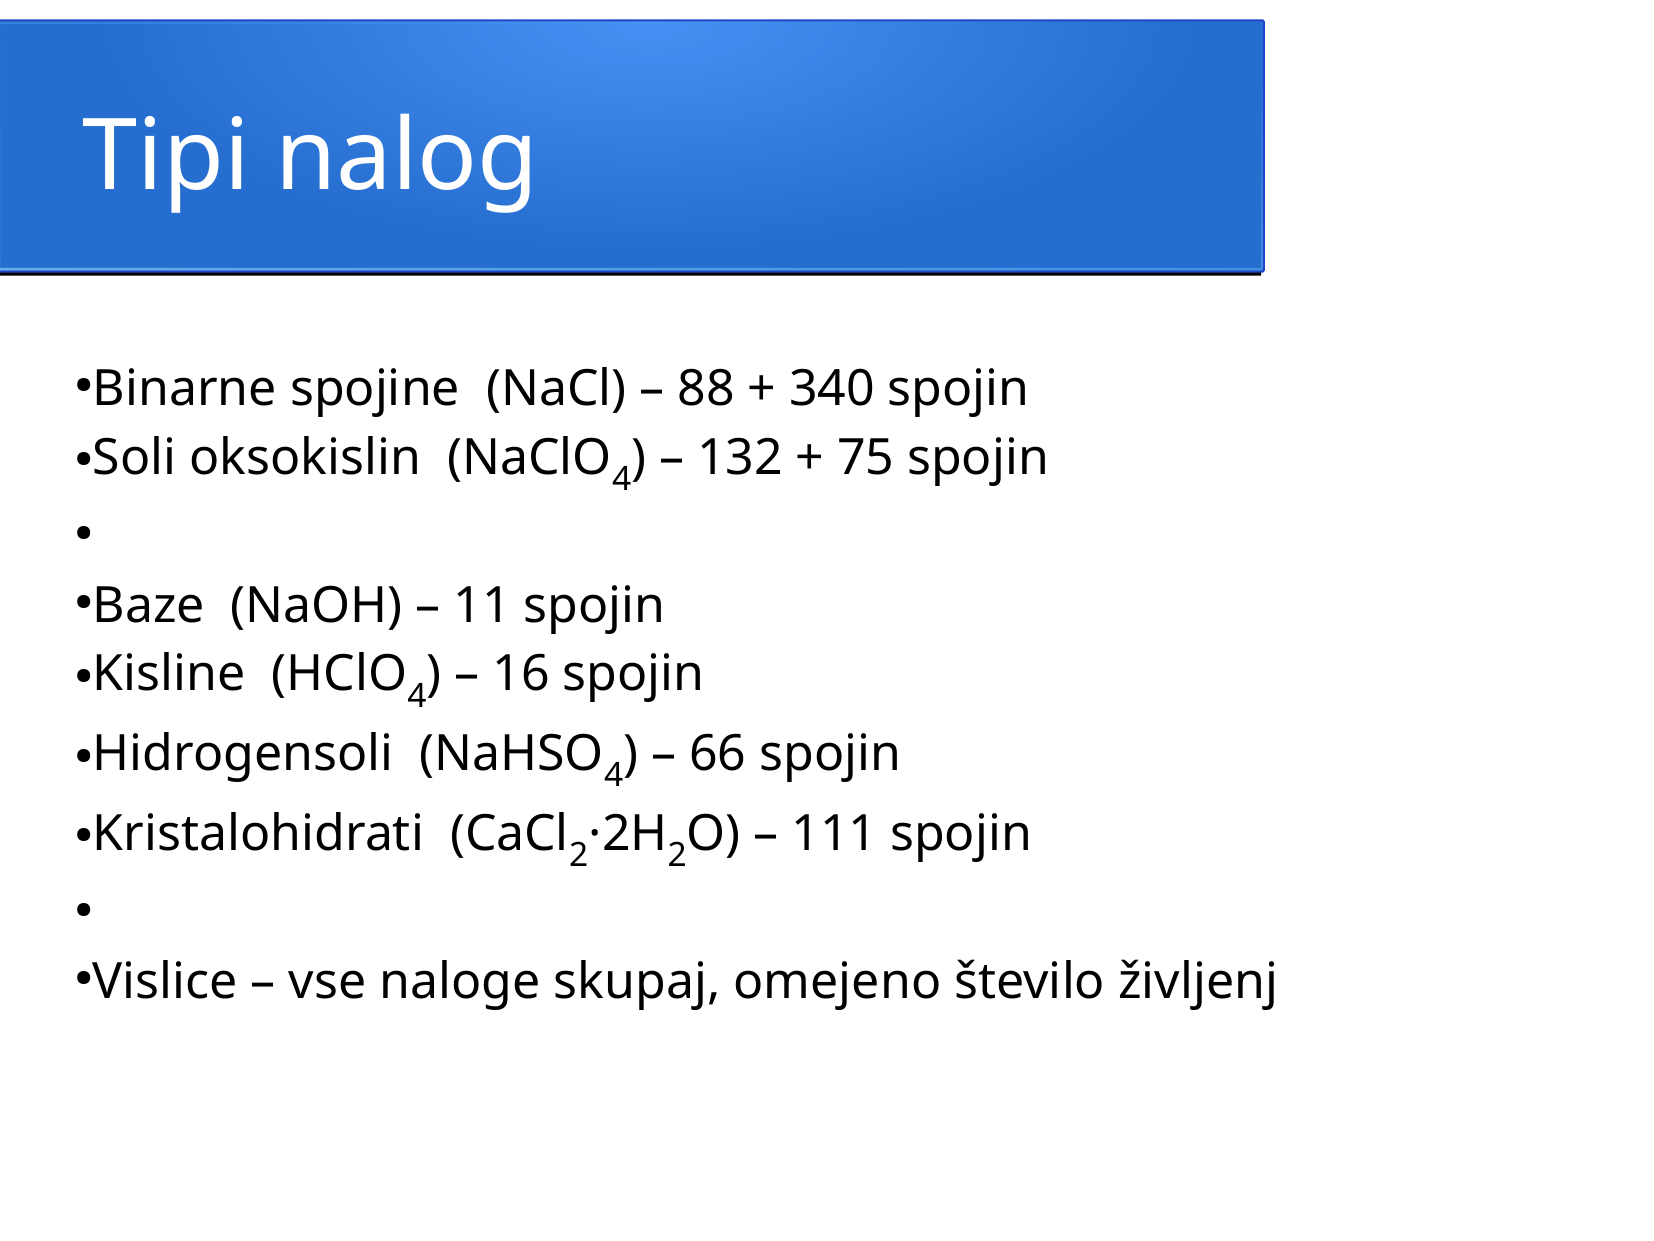

# Tipi nalog
Binarne spojine (NaCl) – 88 + 340 spojin
Soli oksokislin (NaClO4) – 132 + 75 spojin
Baze (NaOH) – 11 spojin
Kisline (HClO4) – 16 spojin
Hidrogensoli (NaHSO4) – 66 spojin
Kristalohidrati (CaCl2·2H2O) – 111 spojin
Vislice – vse naloge skupaj, omejeno število življenj